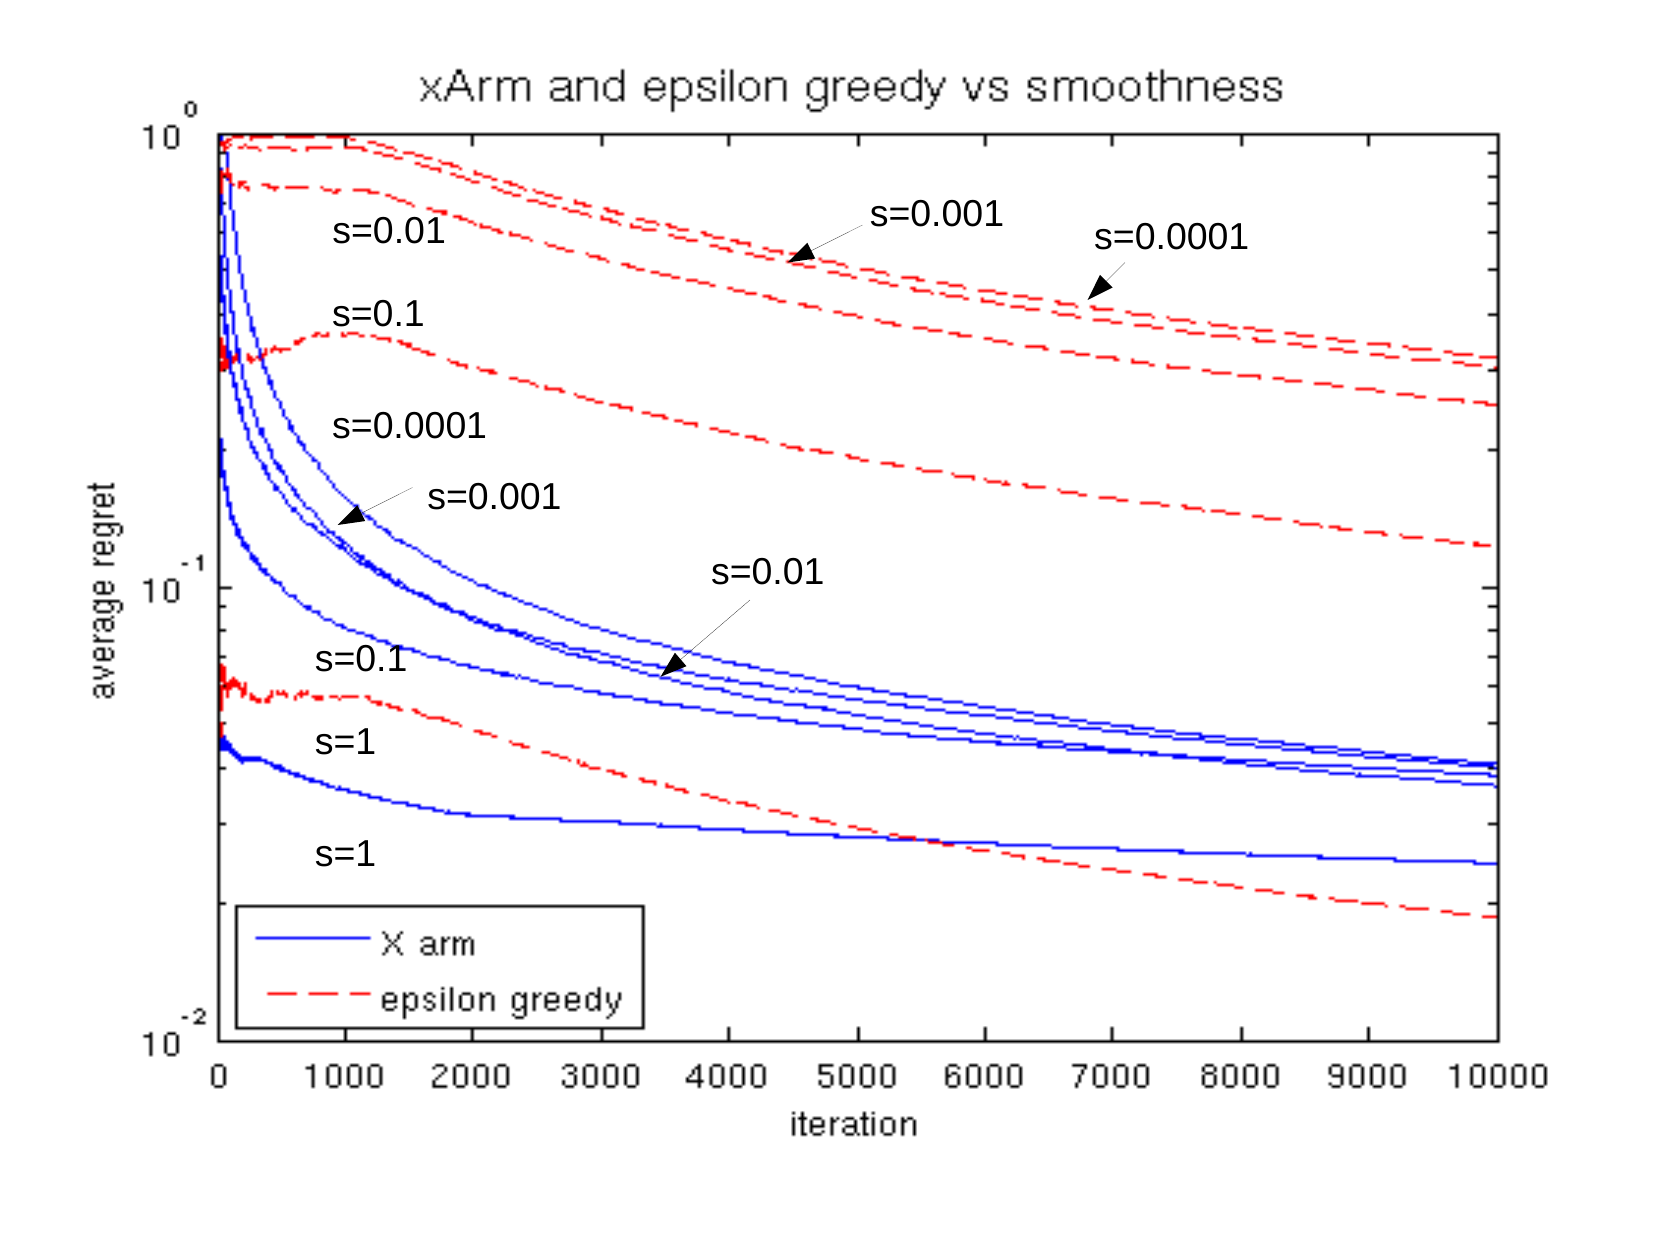

s=0.001
s=0.01
s=0.0001
s=0.1
s=0.0001
s=0.001
s=0.01
s=0.1
s=1
s=1